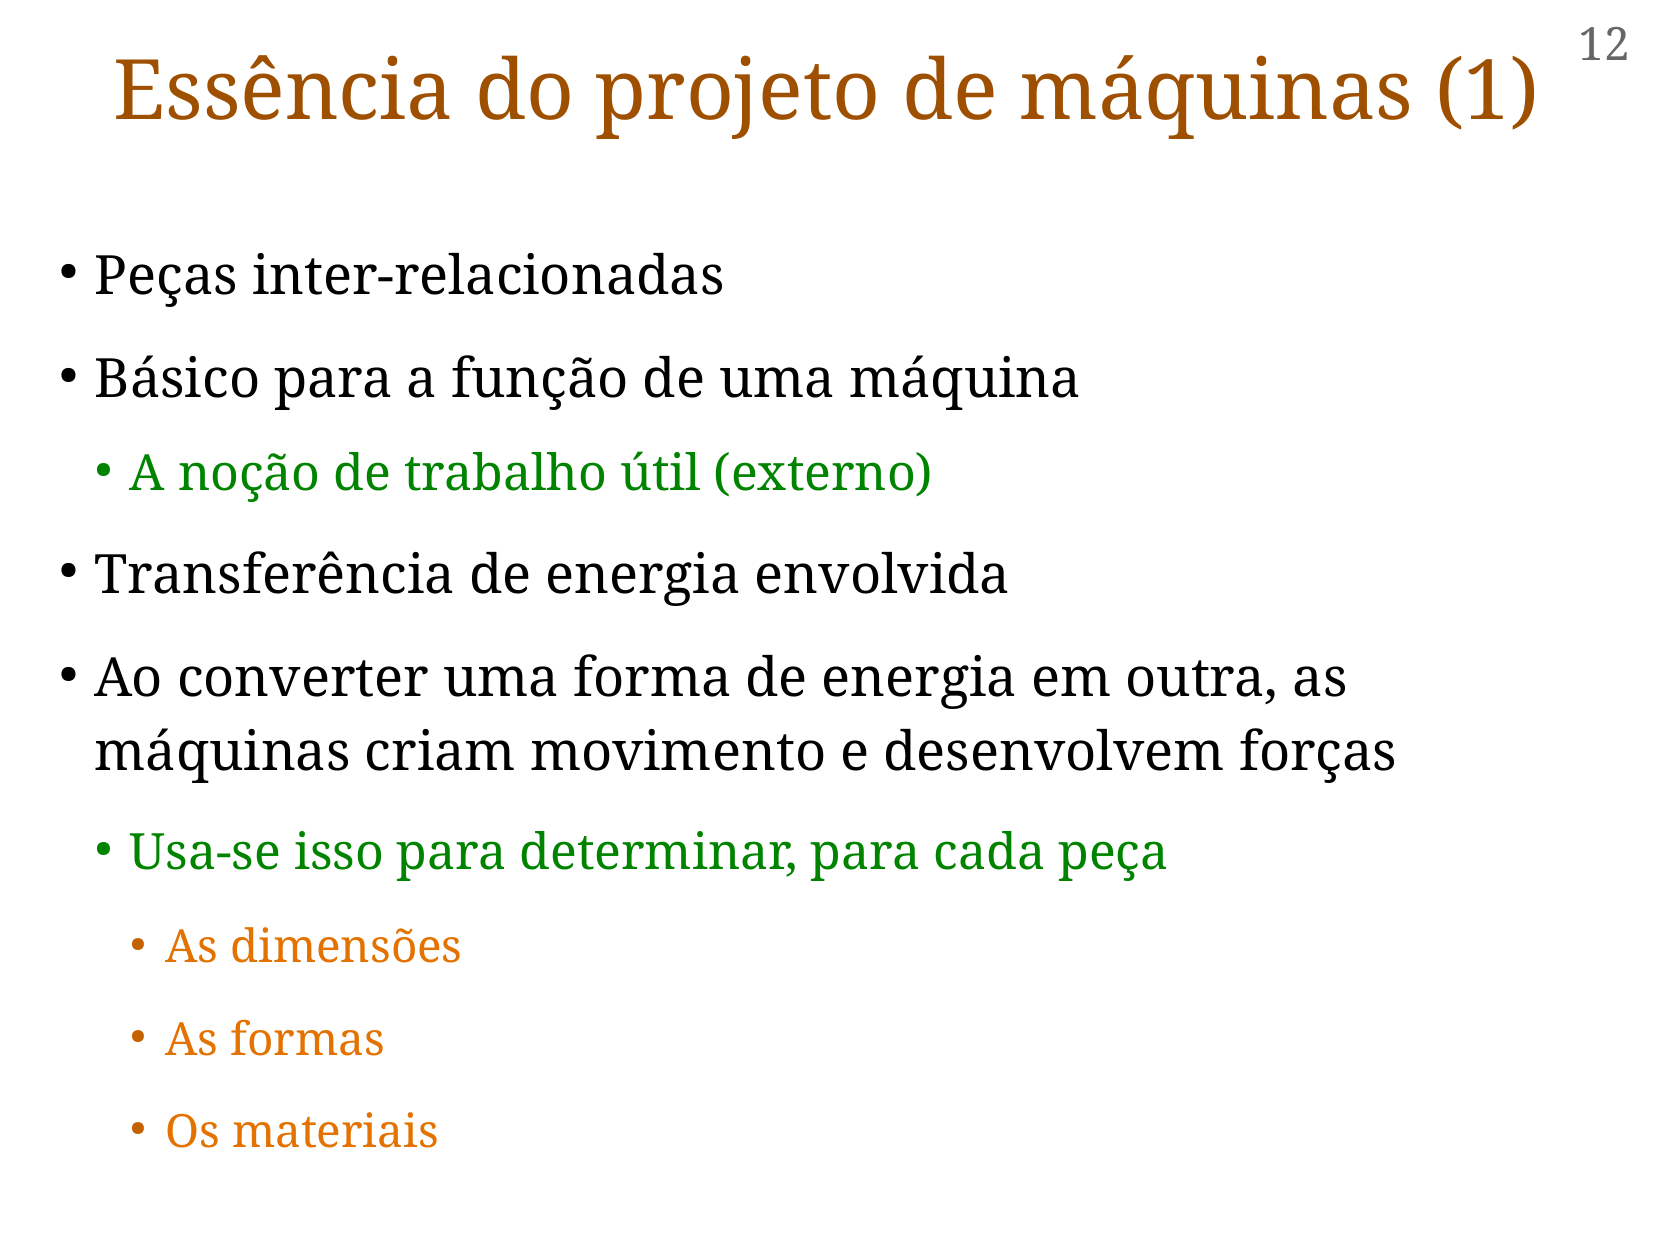

12
# Essência do projeto de máquinas (1)
Peças inter-relacionadas
Básico para a função de uma máquina
A noção de trabalho útil (externo)
Transferência de energia envolvida
Ao converter uma forma de energia em outra, as máquinas criam movimento e desenvolvem forças
Usa-se isso para determinar, para cada peça
As dimensões
As formas
Os materiais